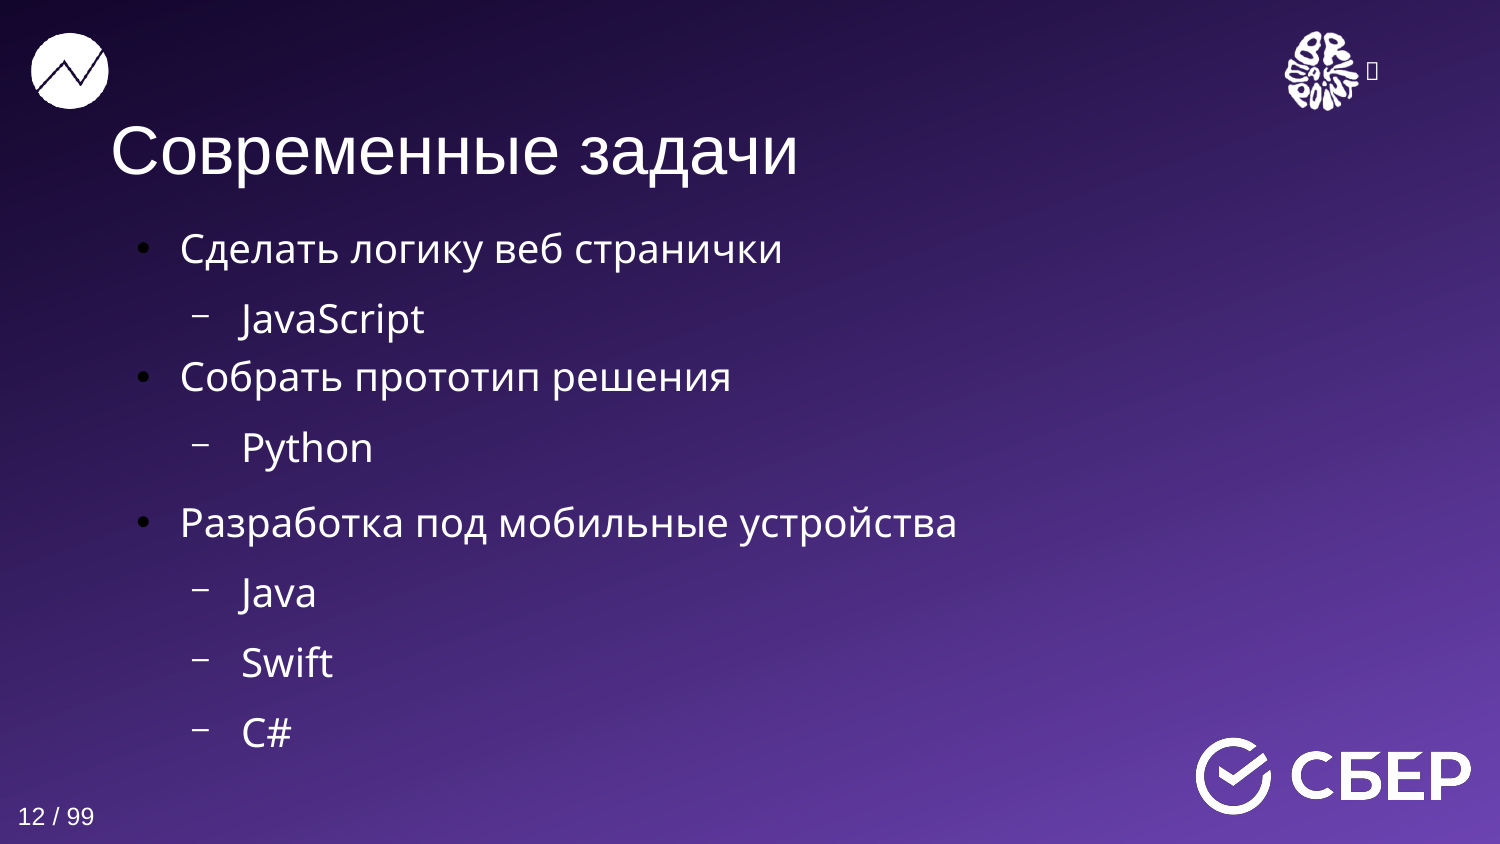

🐙
# Современные задачи
Сделать логику веб странички
JavaScript
Собрать прототип решения
Python
Разработка под мобильные устройства
Java
Swift
C#